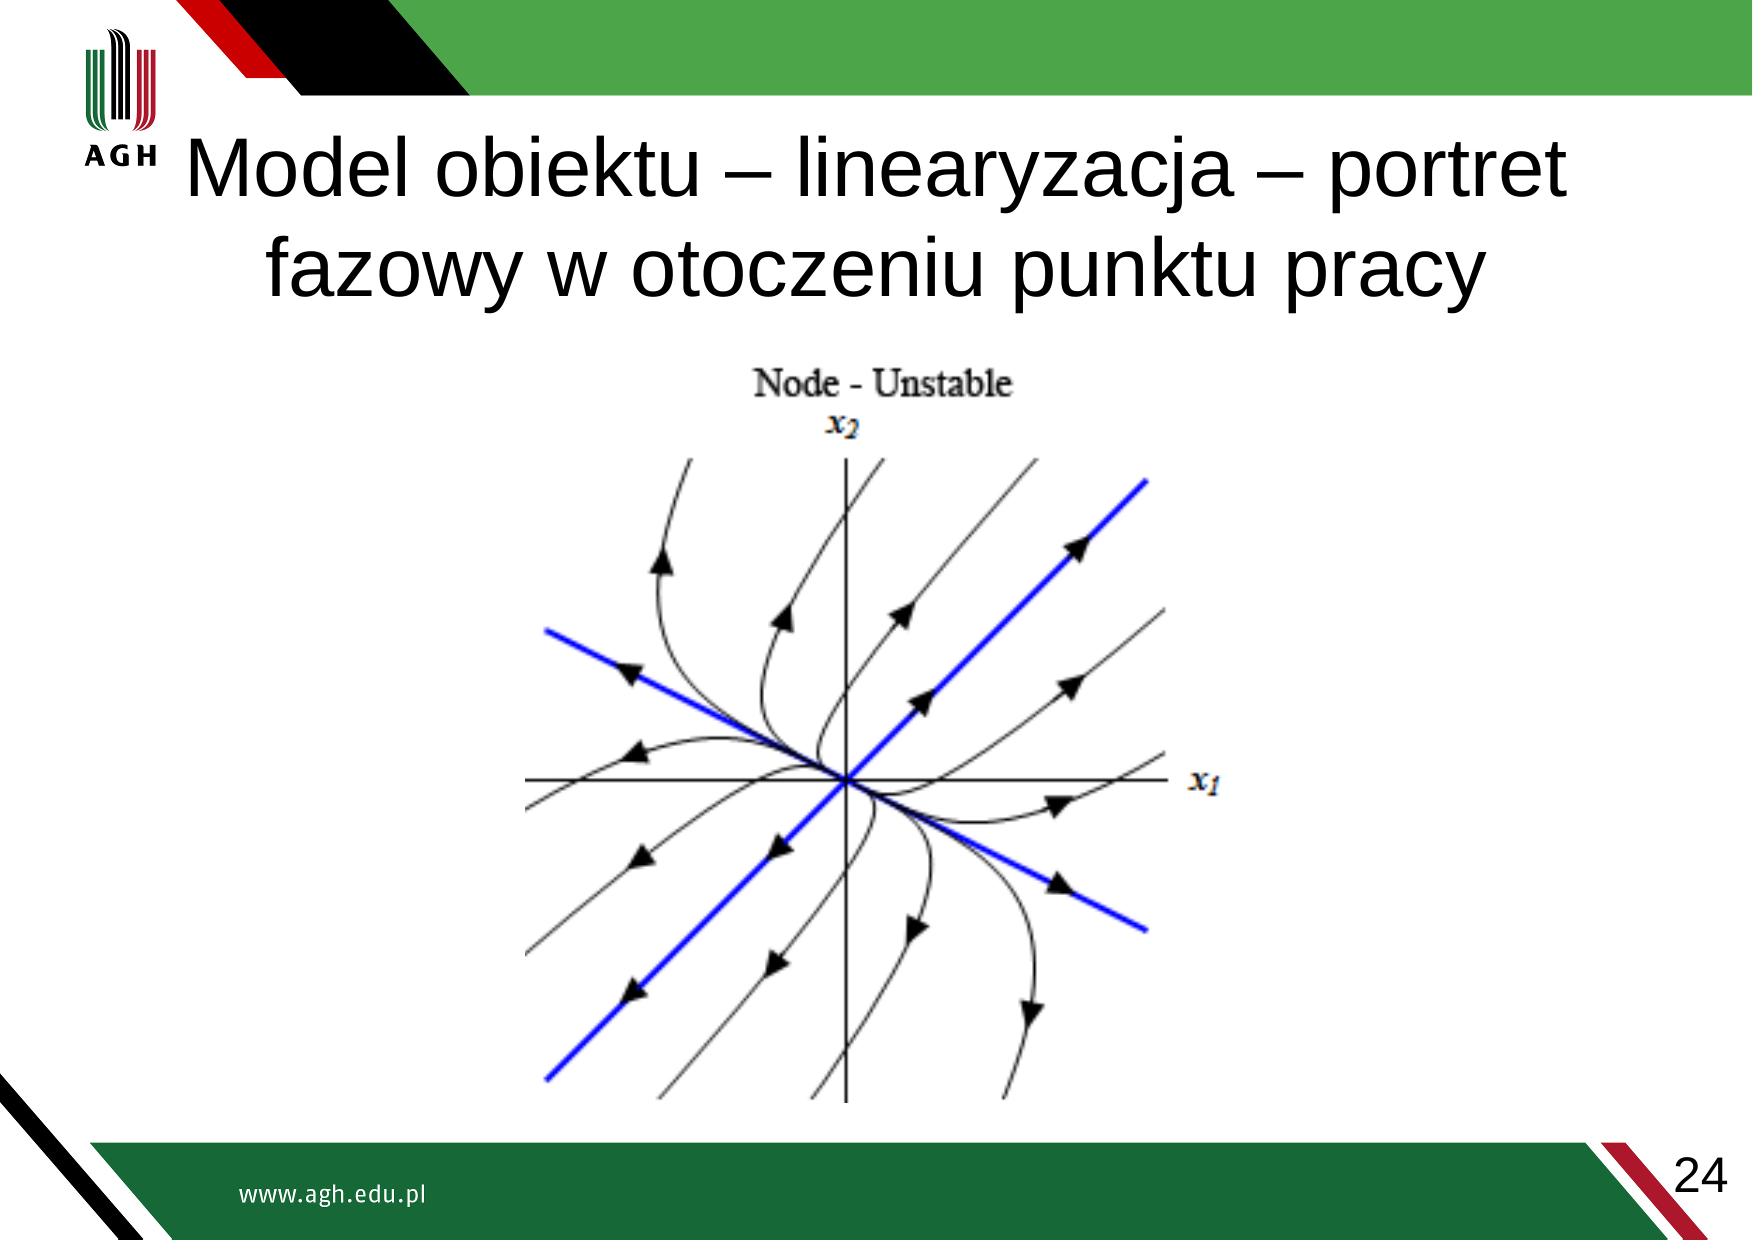

# Model obiektu – linearyzacja – portret fazowy w otoczeniu punktu pracy
24